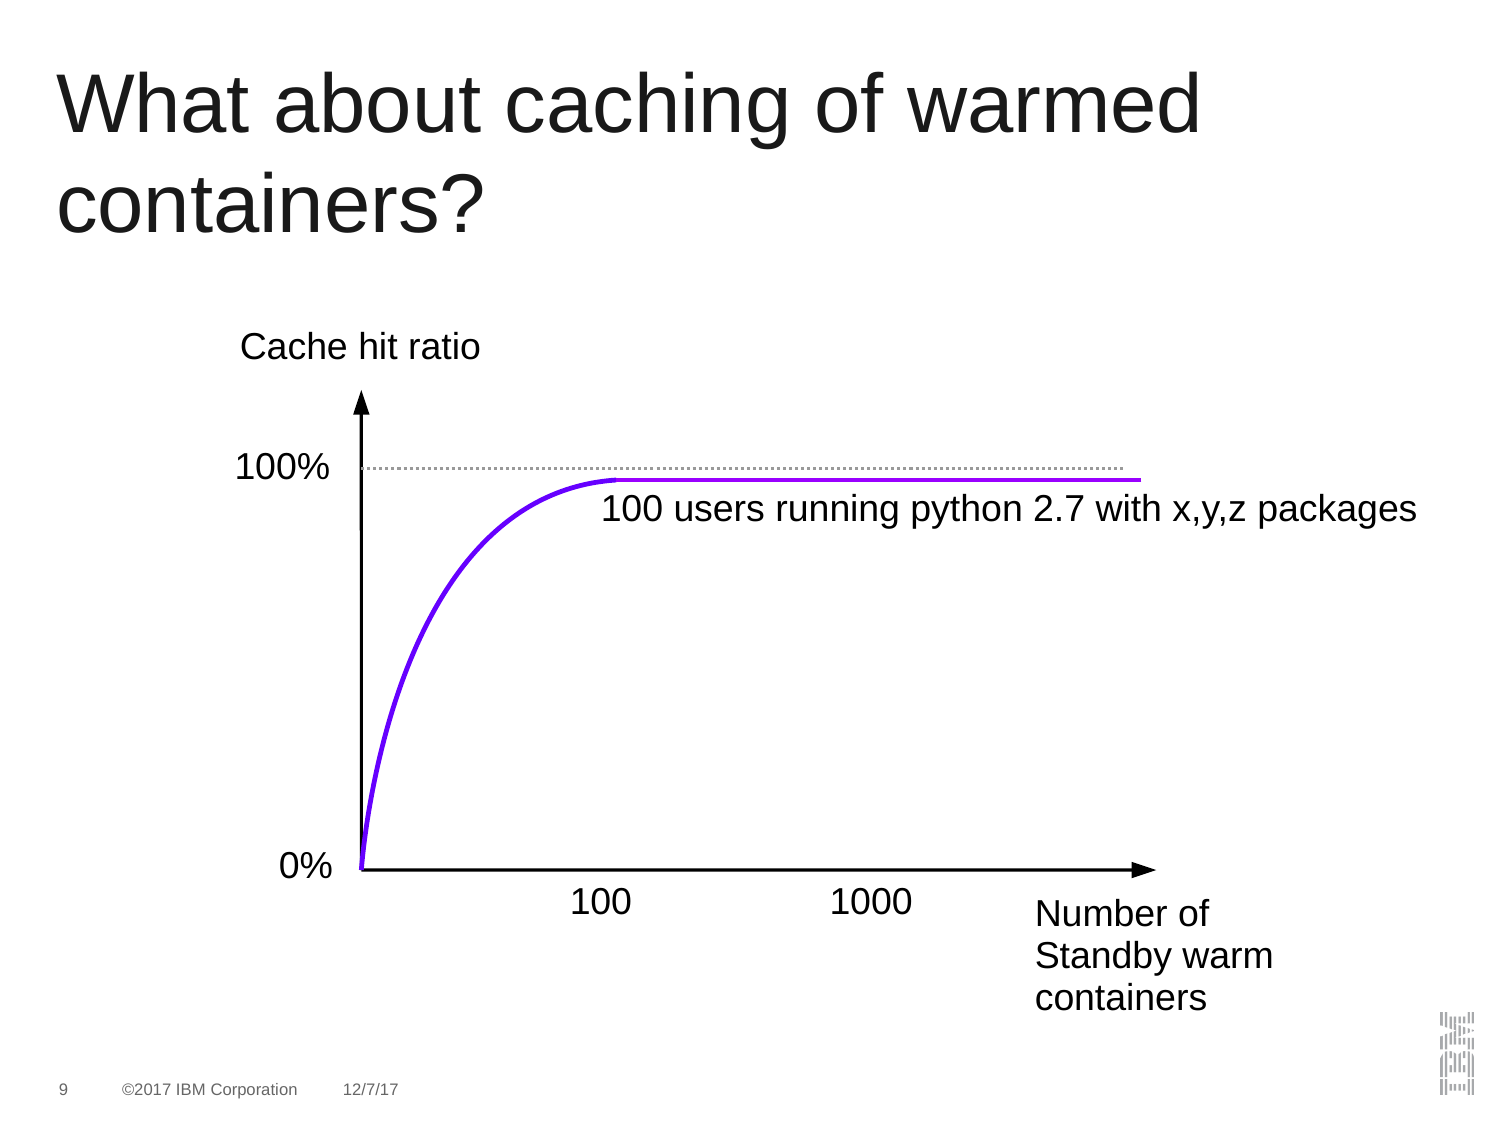

What about caching of warmed containers?
Cache hit ratio
100%
100 users running python 2.7 with x,y,z packages
0%
100
1000
Number of
Standby warm
containers